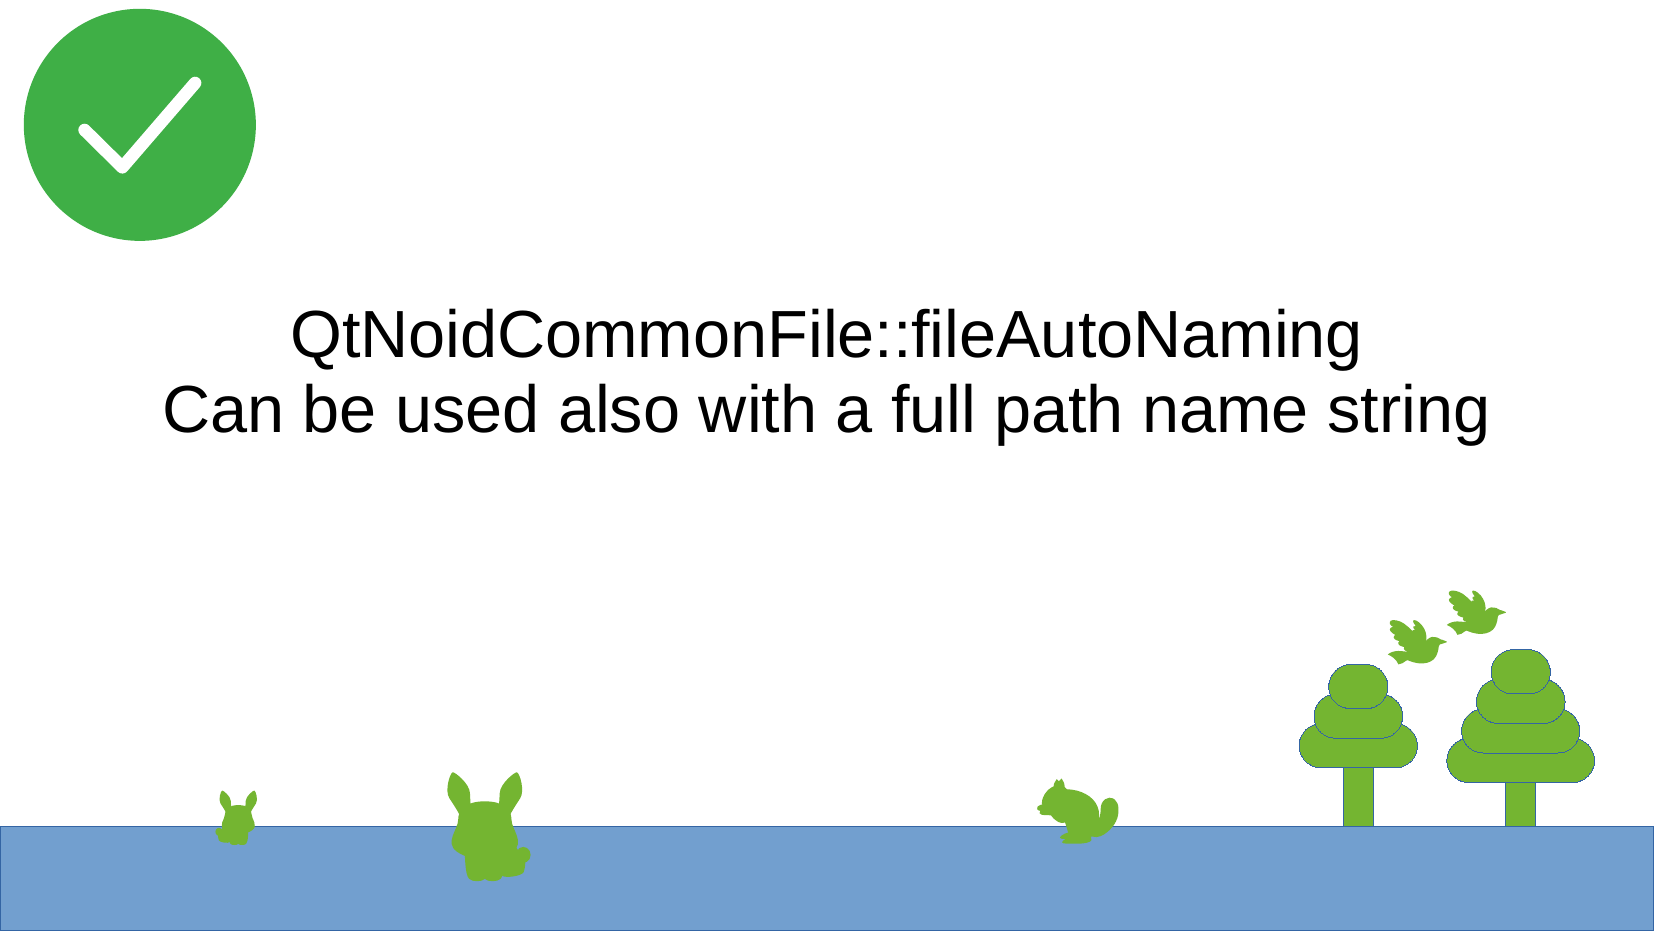

# QtNoidCommonFile::fileAutoNaming
Can be used also with a full path name string